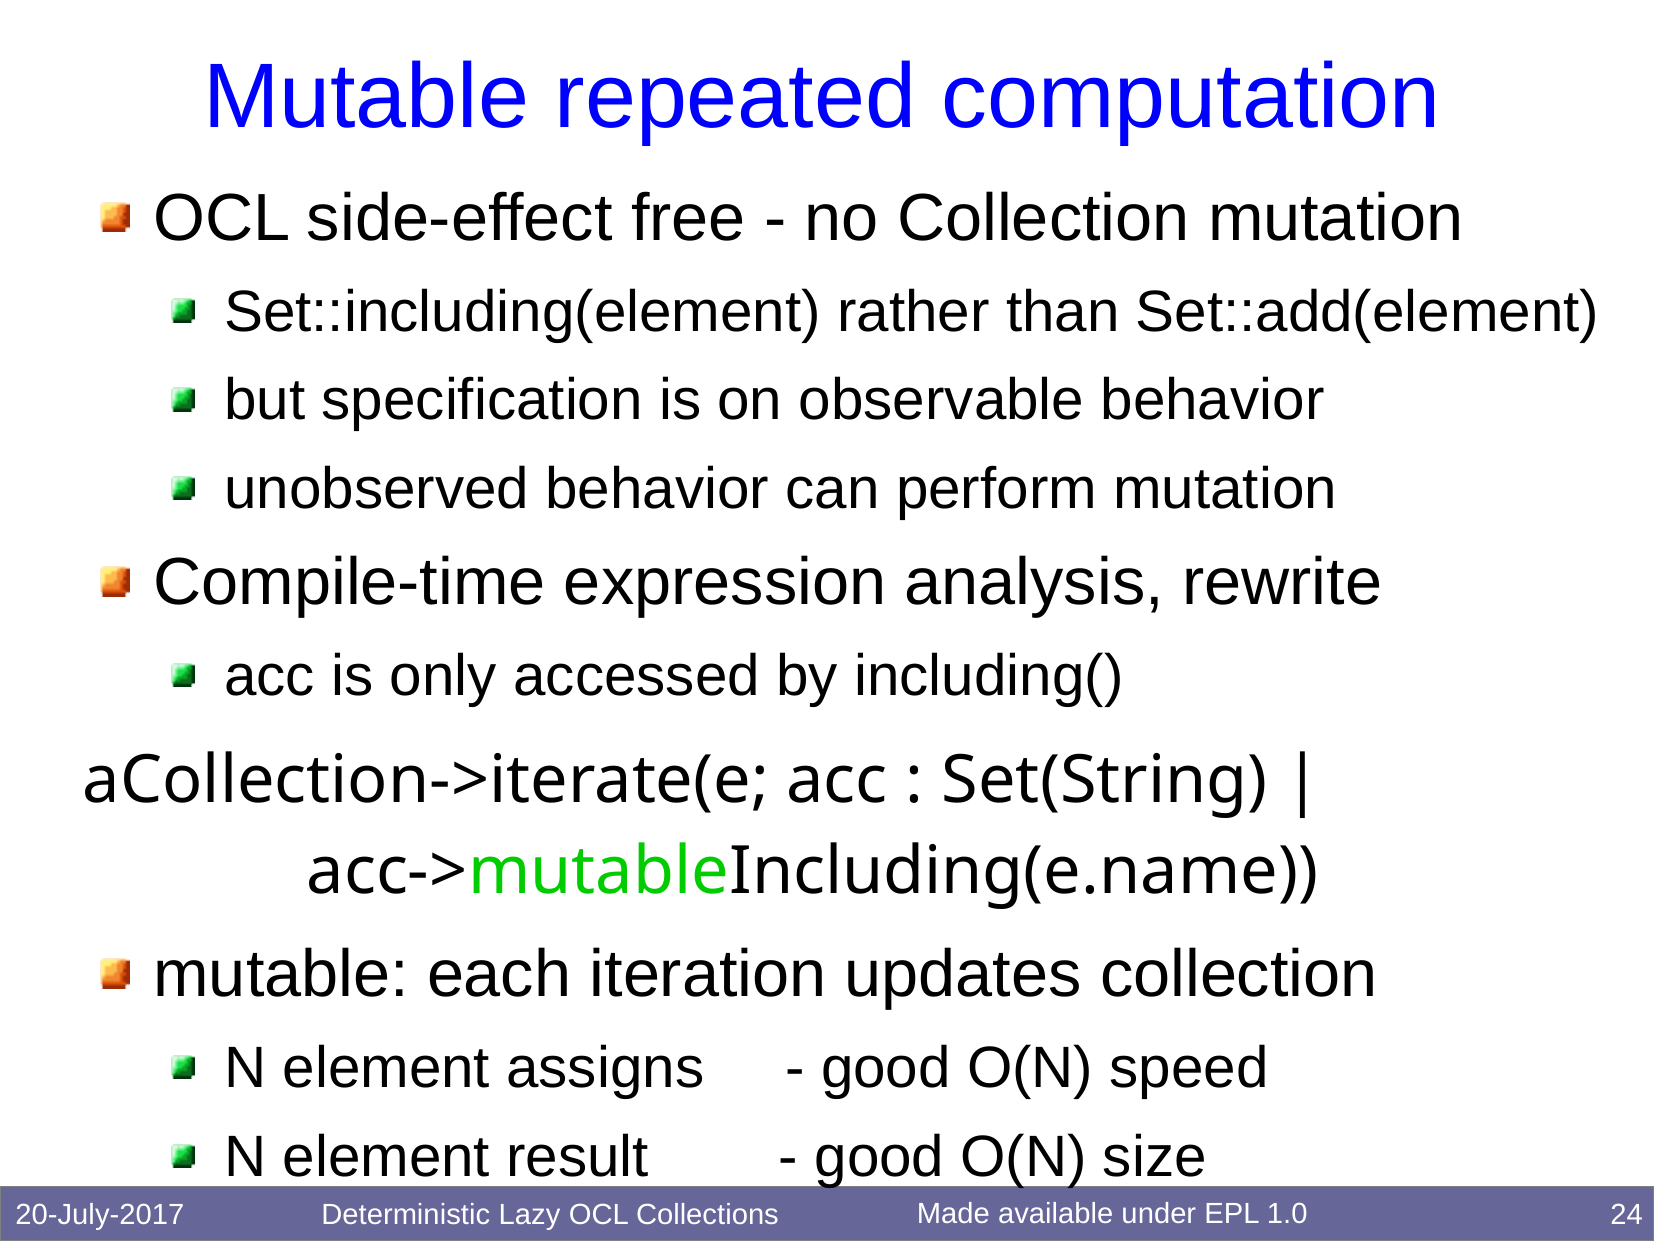

# Mutable repeated computation
OCL side-effect free - no Collection mutation
Set::including(element) rather than Set::add(element)
but specification is on observable behavior
unobserved behavior can perform mutation
Compile-time expression analysis, rewrite
acc is only accessed by including()
aCollection->iterate(e; acc : Set(String) |
 acc->mutableIncluding(e.name))
mutable: each iteration updates collection
N element assigns - good O(N) speed
N element result - good O(N) size
20-July-2017
Deterministic Lazy OCL Collections
24